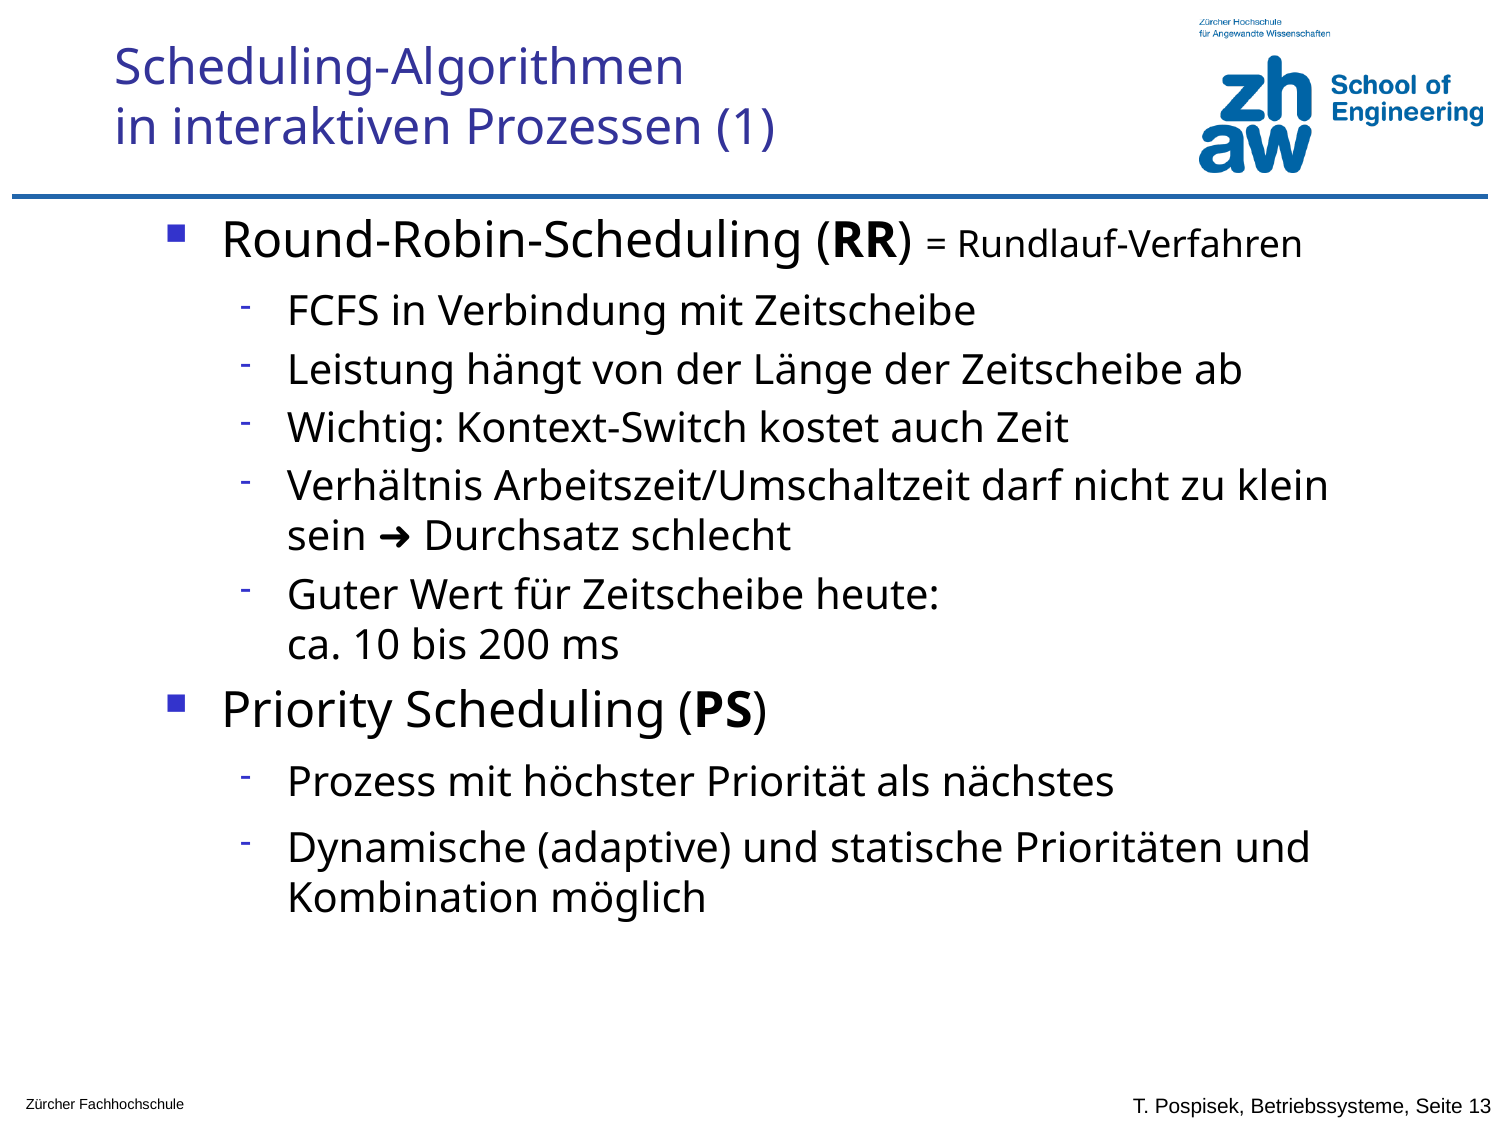

# Scheduling-Algorithmen in interaktiven Prozessen (1)
Round-Robin-Scheduling (RR) = Rundlauf-Verfahren
FCFS in Verbindung mit Zeitscheibe
Leistung hängt von der Länge der Zeitscheibe ab
Wichtig: Kontext-Switch kostet auch Zeit
Verhältnis Arbeitszeit/Umschaltzeit darf nicht zu klein sein ➜ Durchsatz schlecht
Guter Wert für Zeitscheibe heute:
ca. 10 bis 200 ms
Priority Scheduling (PS)
Prozess mit höchster Priorität als nächstes
Dynamische (adaptive) und statische Prioritäten und Kombination möglich